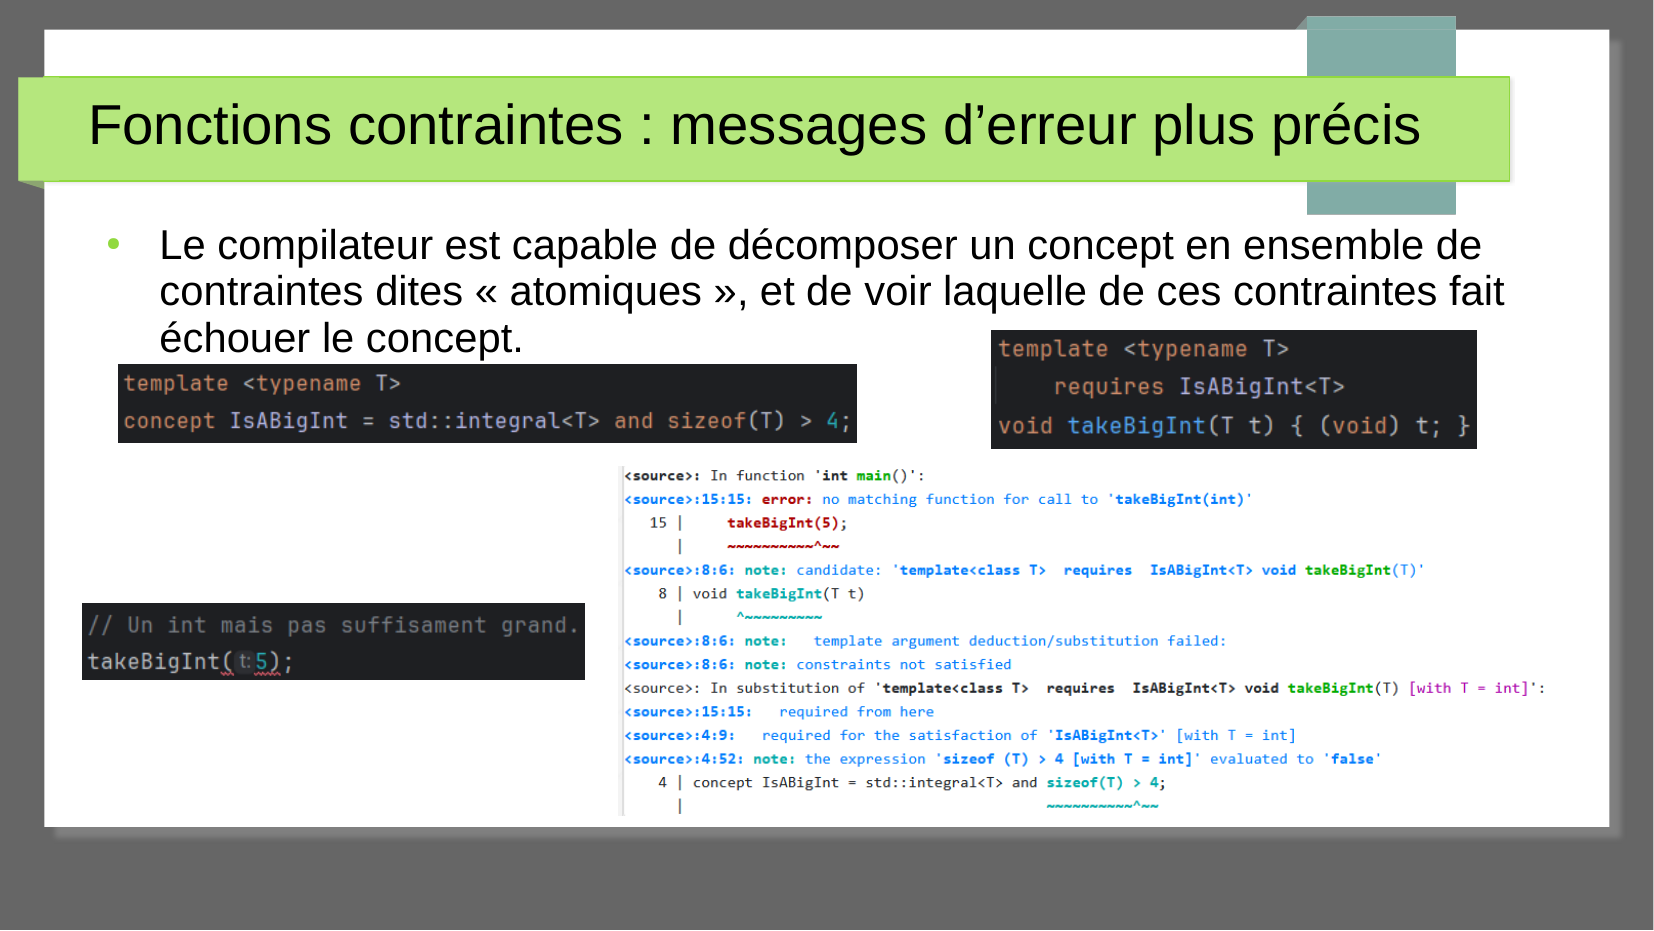

# Fonctions contraintes : messages d’erreur plus précis
Le compilateur est capable de décomposer un concept en ensemble de contraintes dites « atomiques », et de voir laquelle de ces contraintes fait échouer le concept.